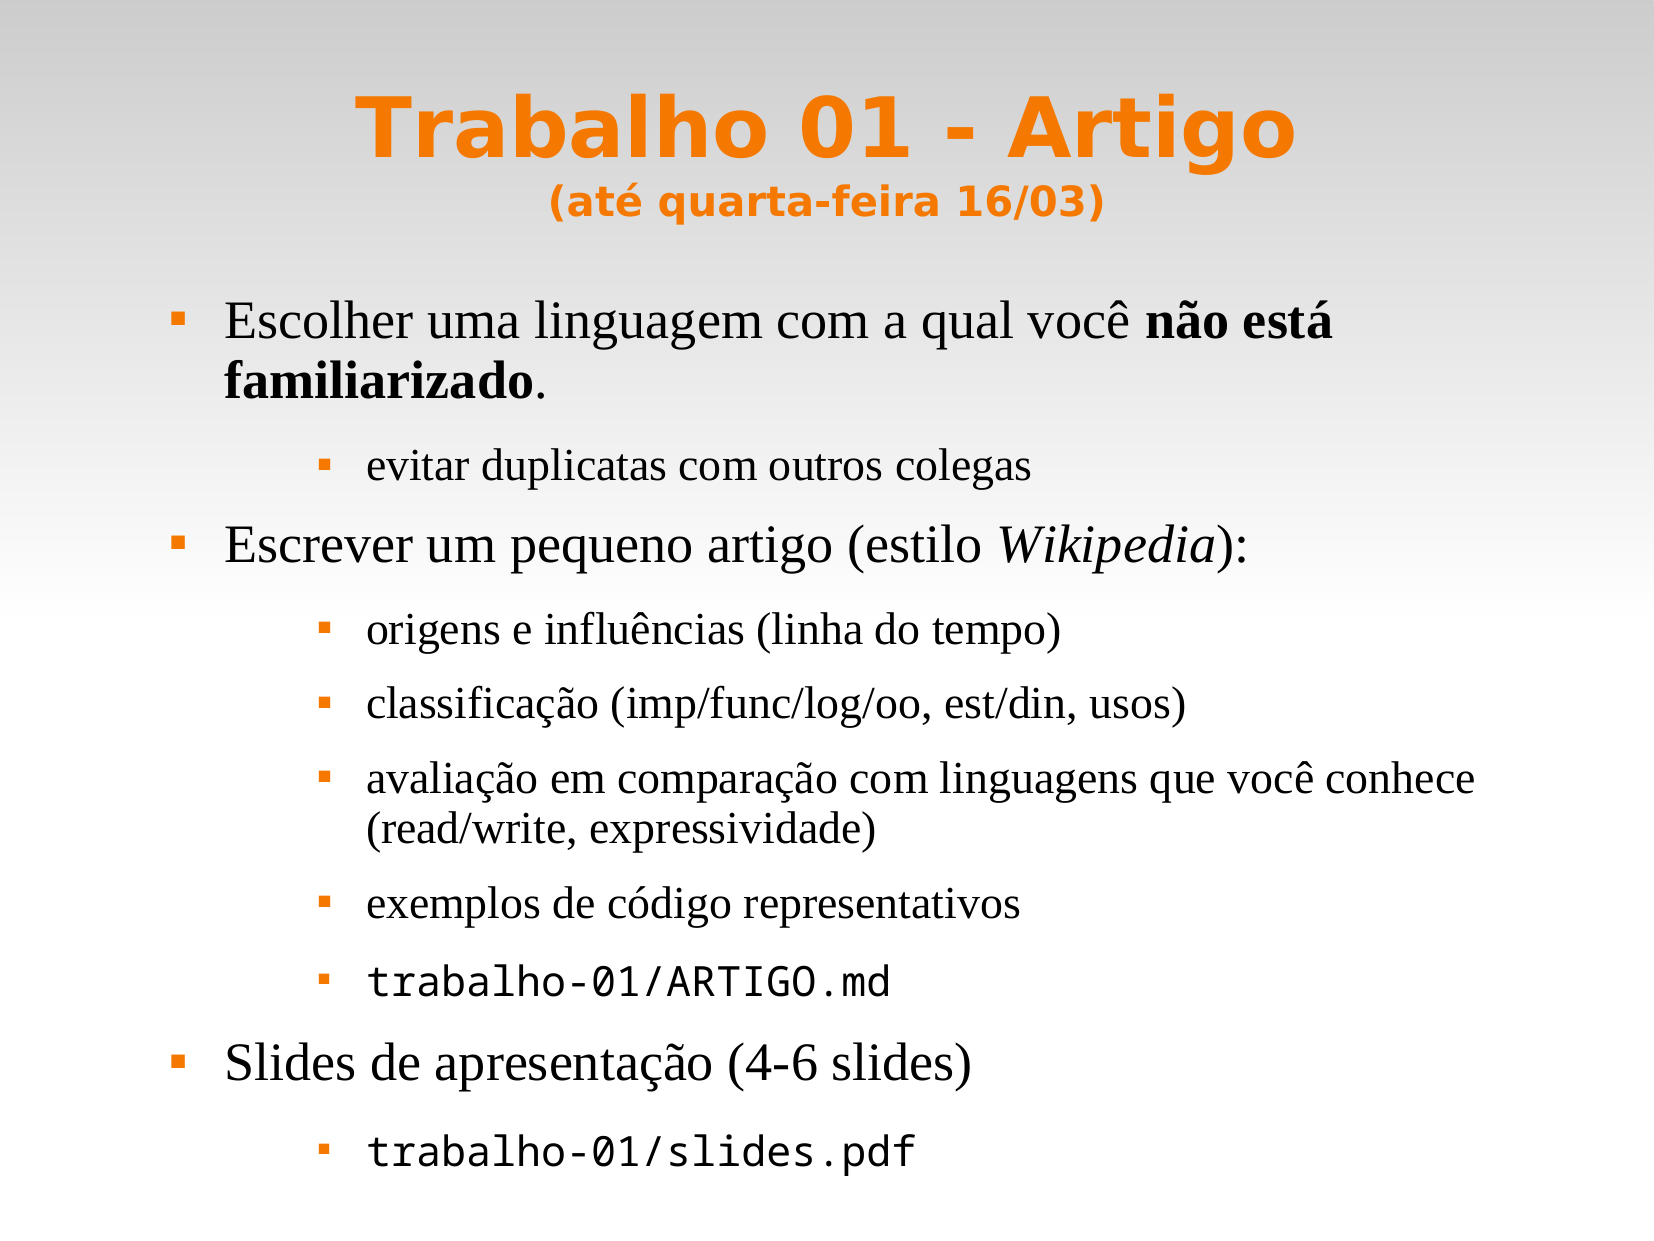

# Trabalho 01 - Artigo (até quarta-feira 16/03)
Escolher uma linguagem com a qual você não está familiarizado.
evitar duplicatas com outros colegas
Escrever um pequeno artigo (estilo Wikipedia):
origens e influências (linha do tempo)
classificação (imp/func/log/oo, est/din, usos)
avaliação em comparação com linguagens que você conhece (read/write, expressividade)
exemplos de código representativos
trabalho-01/ARTIGO.md
Slides de apresentação (4-6 slides)
trabalho-01/slides.pdf